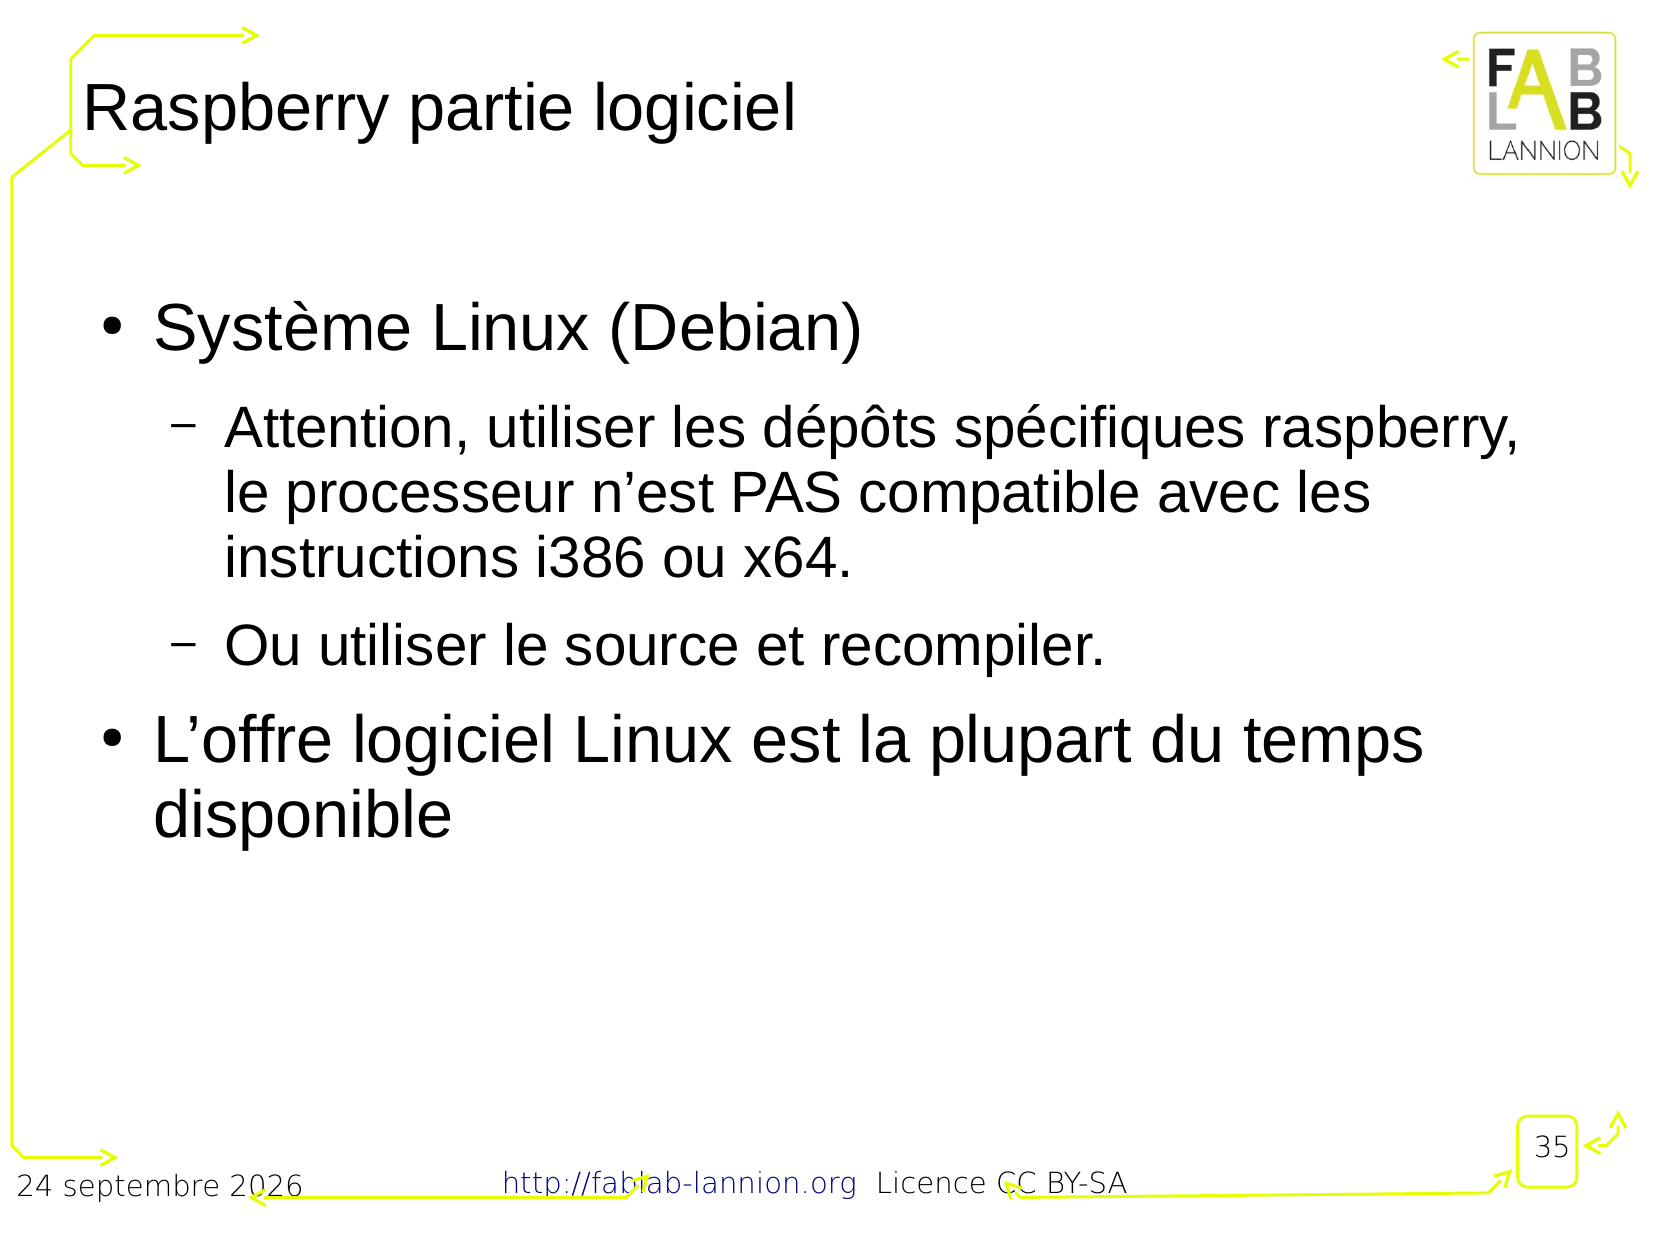

# Raspberry partie logiciel
Système Linux (Debian)
Attention, utiliser les dépôts spécifiques raspberry, le processeur n’est PAS compatible avec les instructions i386 ou x64.
Ou utiliser le source et recompiler.
L’offre logiciel Linux est la plupart du temps disponible
35